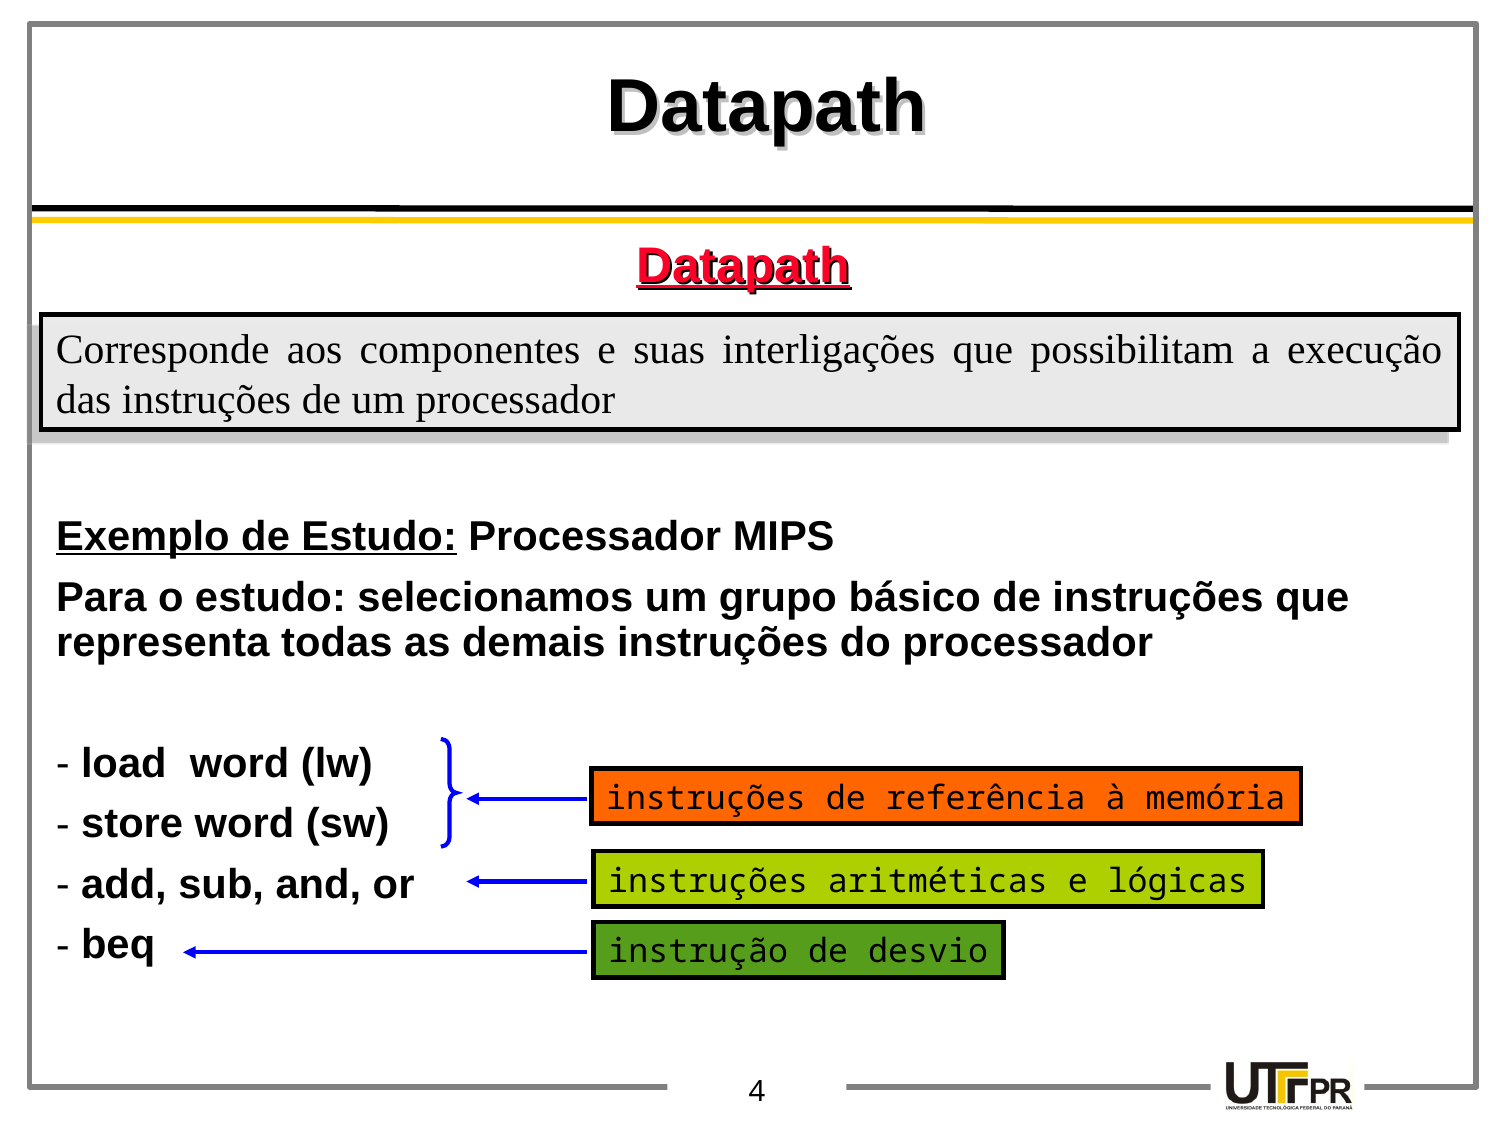

Datapath
# Datapath
Exemplo de Estudo: Processador MIPS
Para o estudo: selecionamos um grupo básico de instruções que representa todas as demais instruções do processador
 load word (lw)
 store word (sw)
 add, sub, and, or
 beq
Corresponde aos componentes e suas interligações que possibilitam a execução das instruções de um processador
instruções de referência à memória
instruções aritméticas e lógicas
instrução de desvio